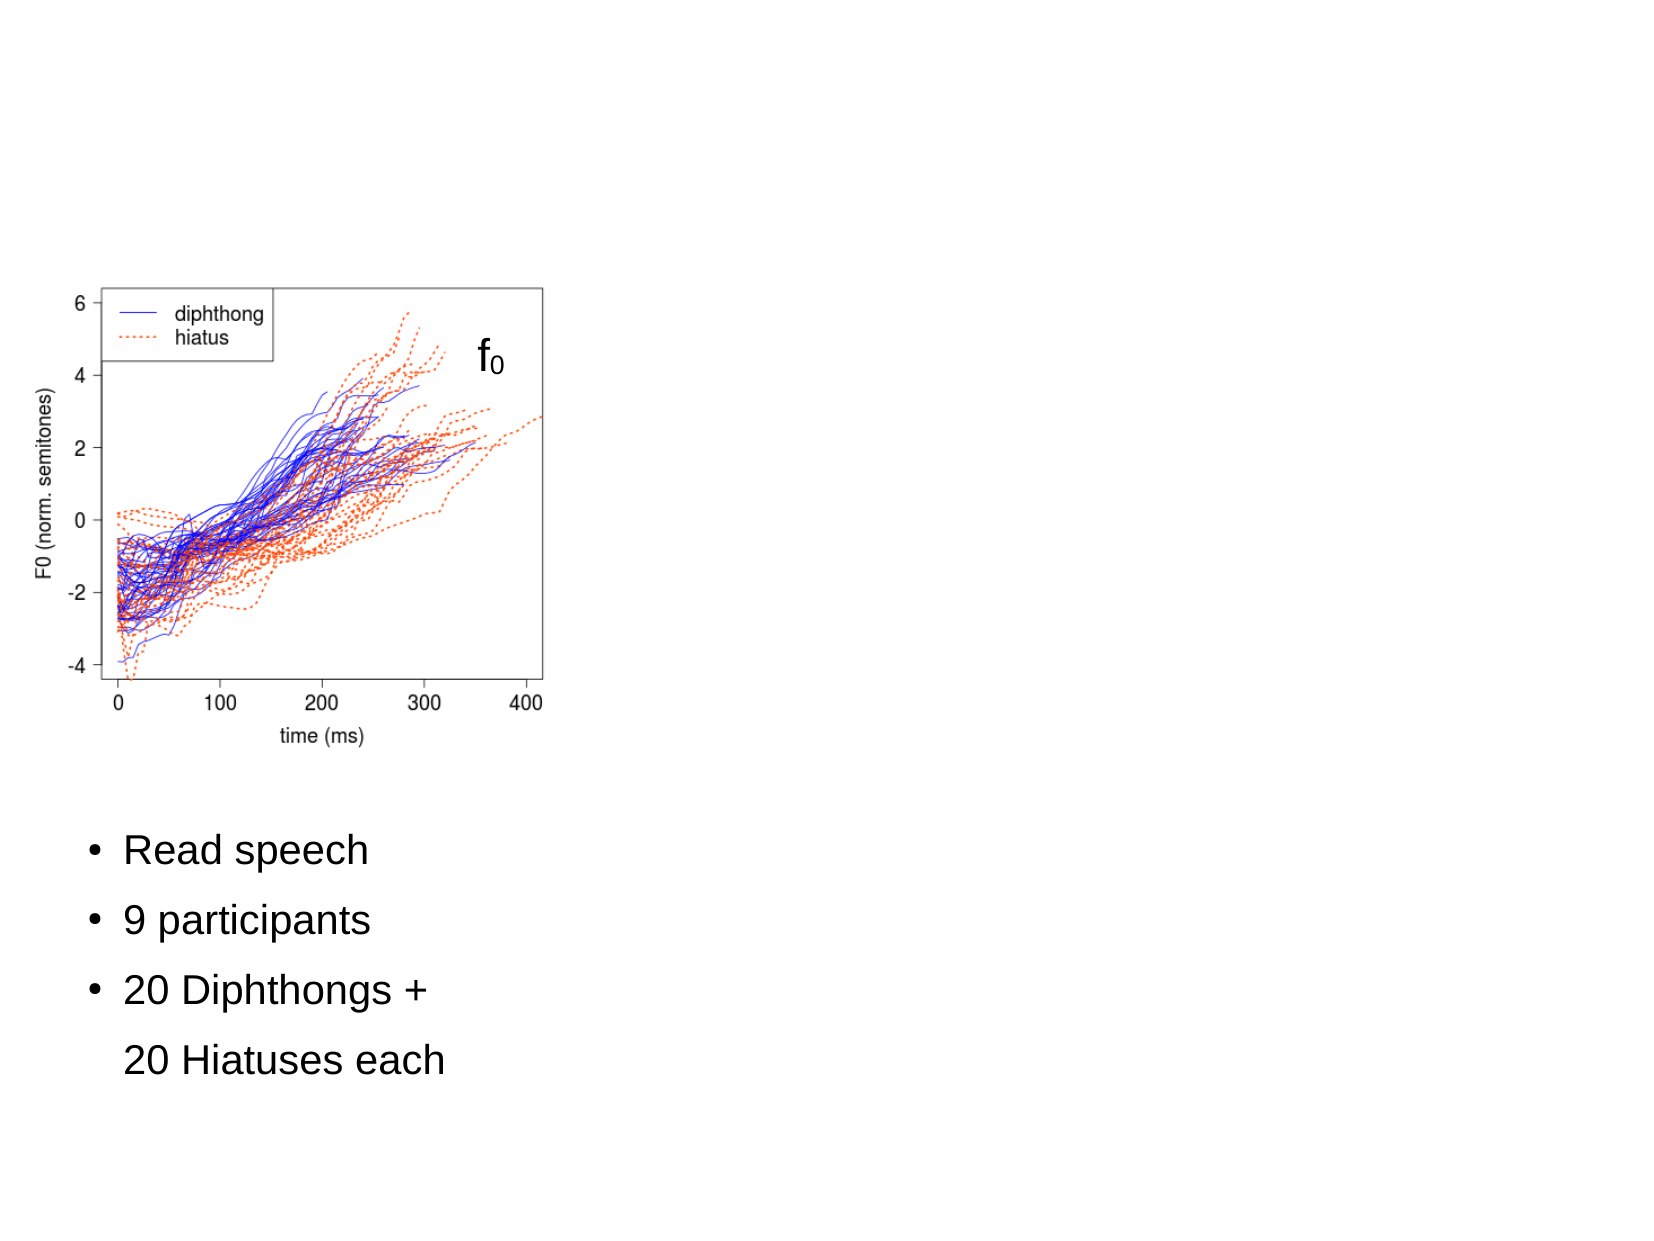

f0
Read speech
9 participants
20 Diphthongs +
20 Hiatuses each